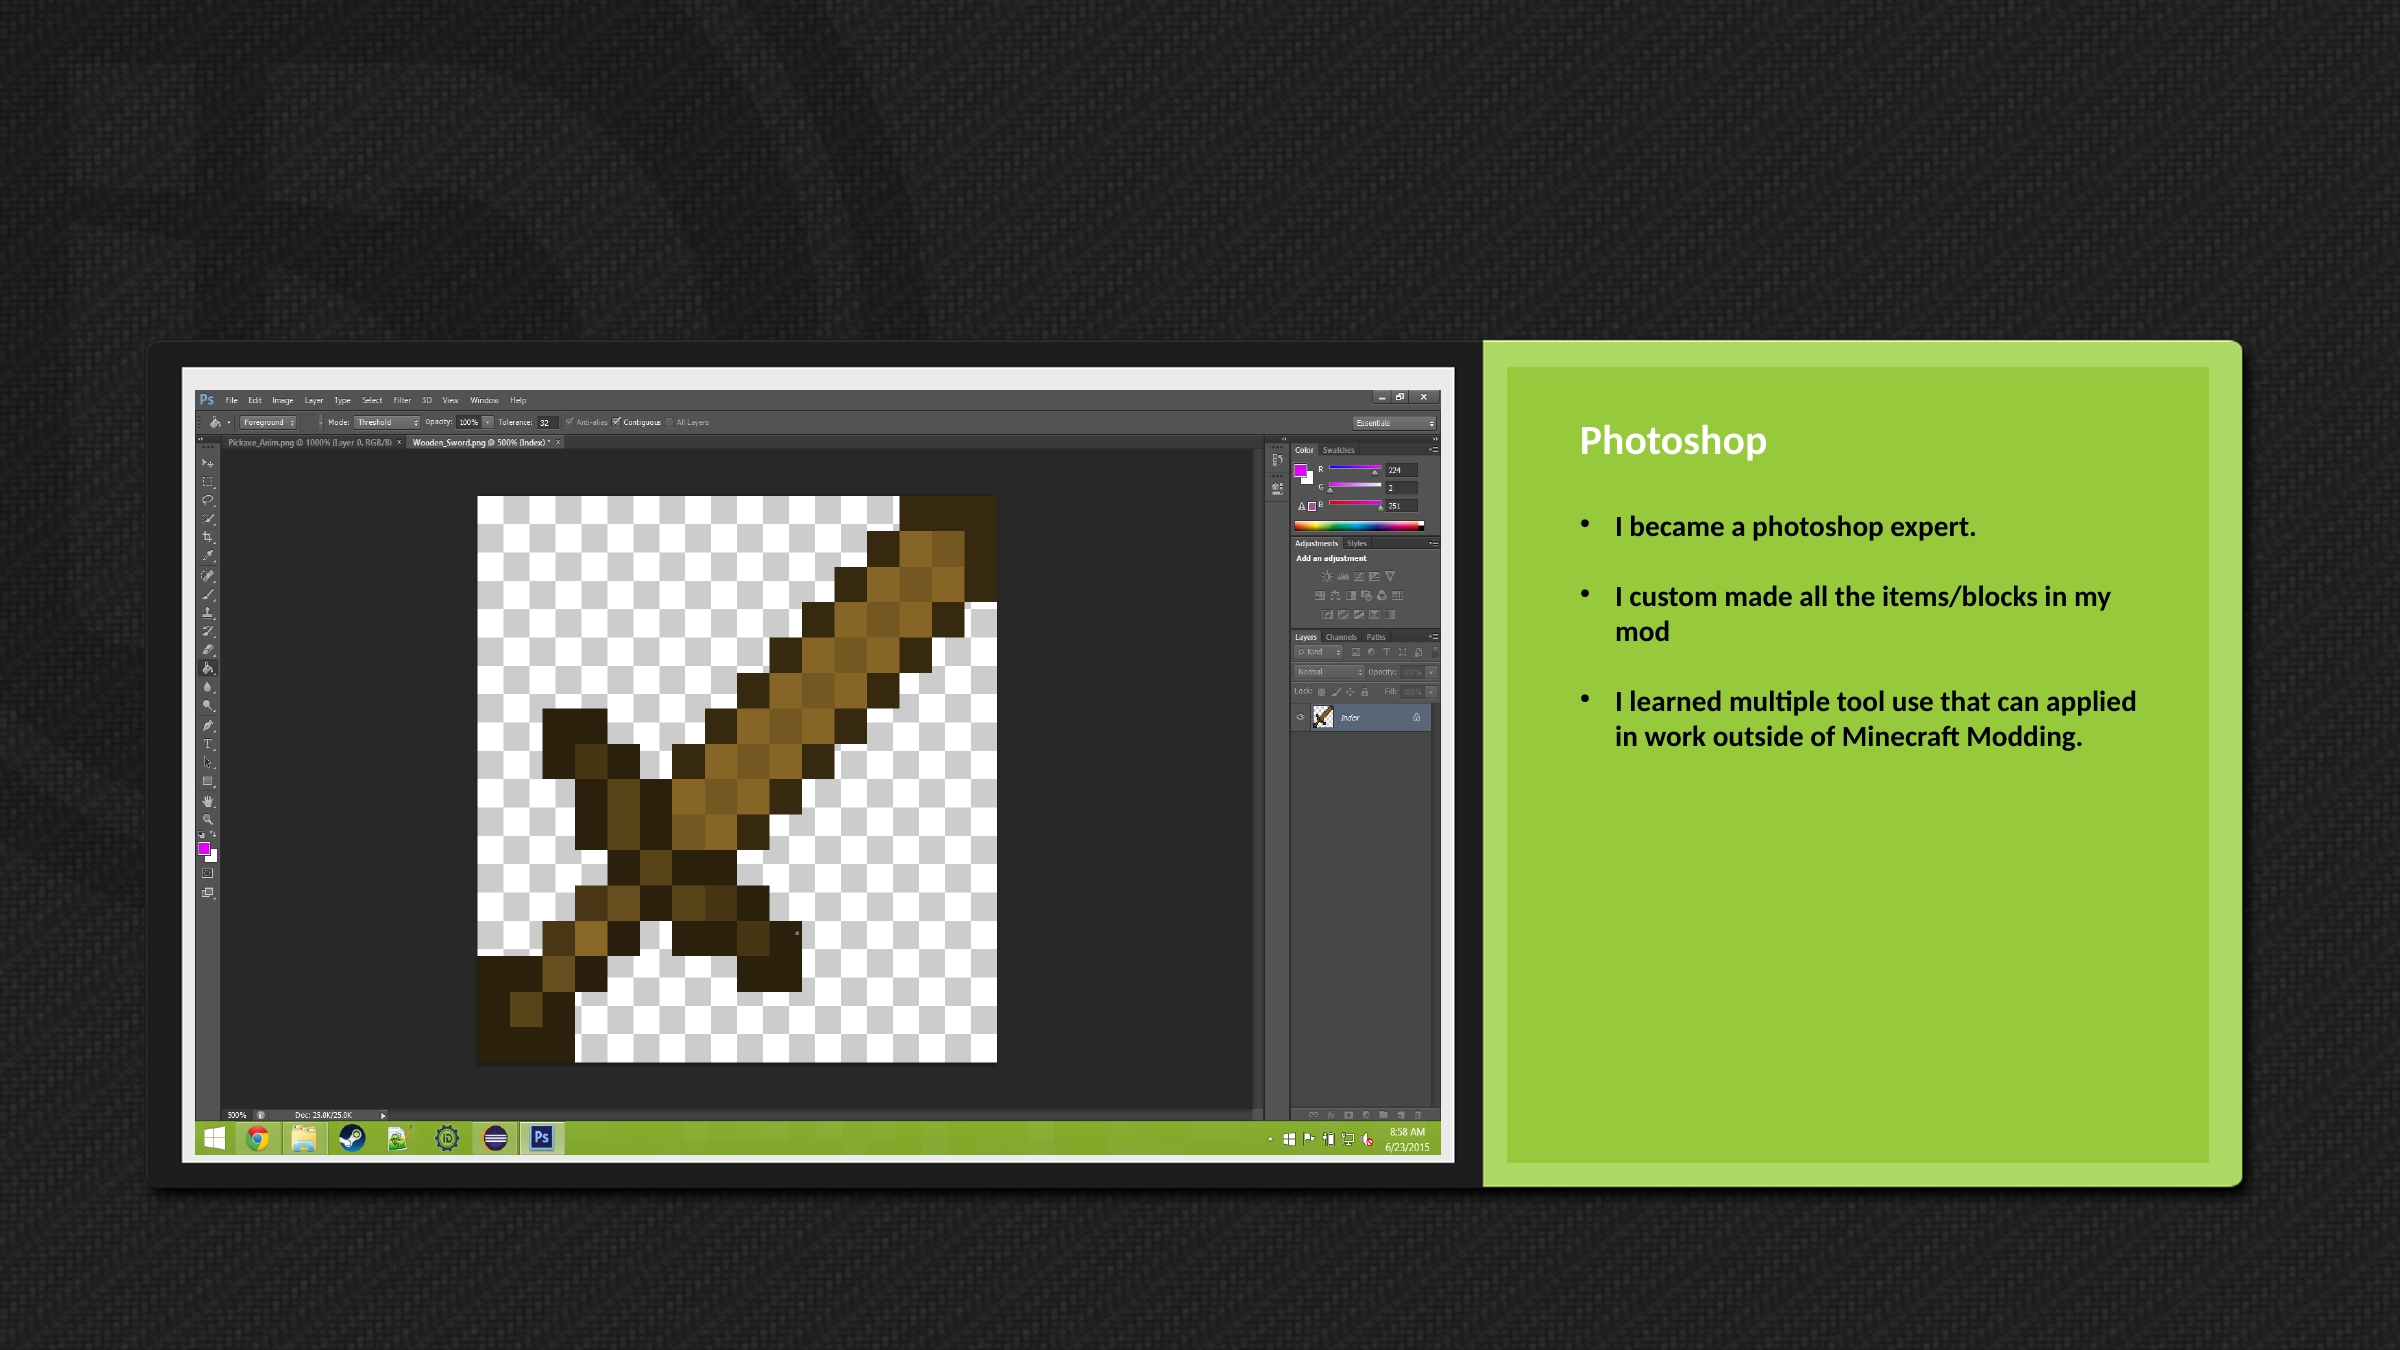

Photoshop
I became a photoshop expert.
I custom made all the items/blocks in my mod
I learned multiple tool use that can applied in work outside of Minecraft Modding.
Replace this image with your own screenshot.
Then delete this text.